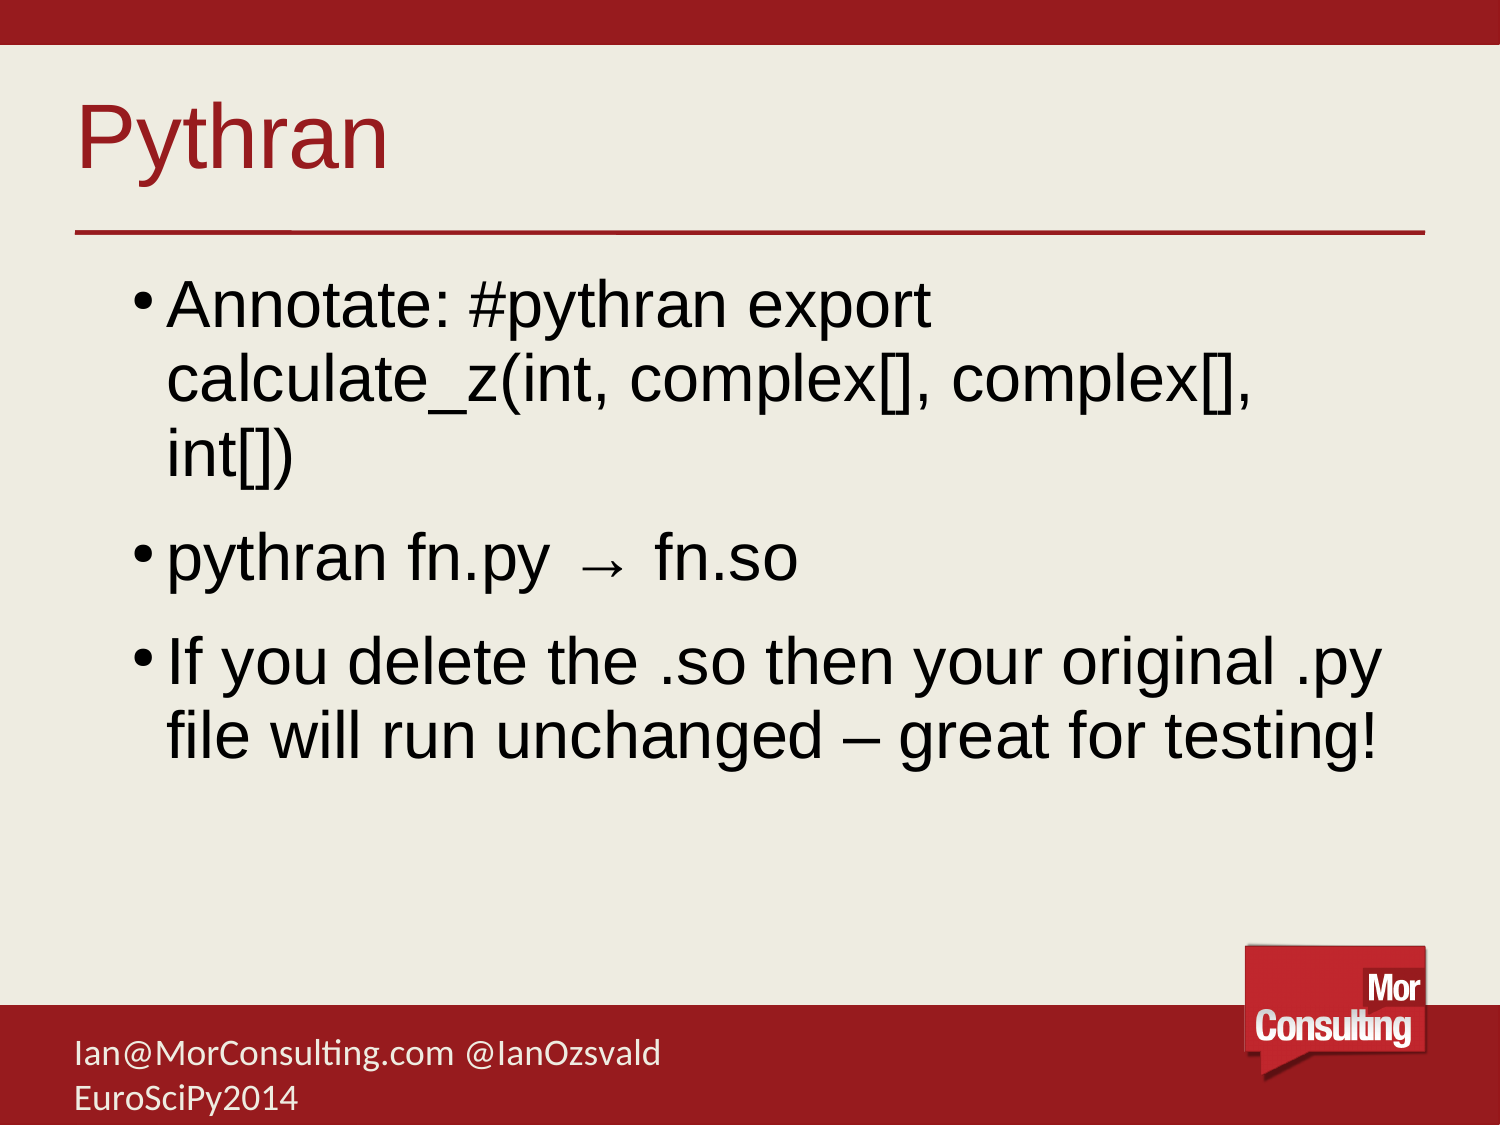

# Pythran
Annotate: #pythran export calculate_z(int, complex[], complex[], int[])
pythran fn.py → fn.so
If you delete the .so then your original .py file will run unchanged – great for testing!